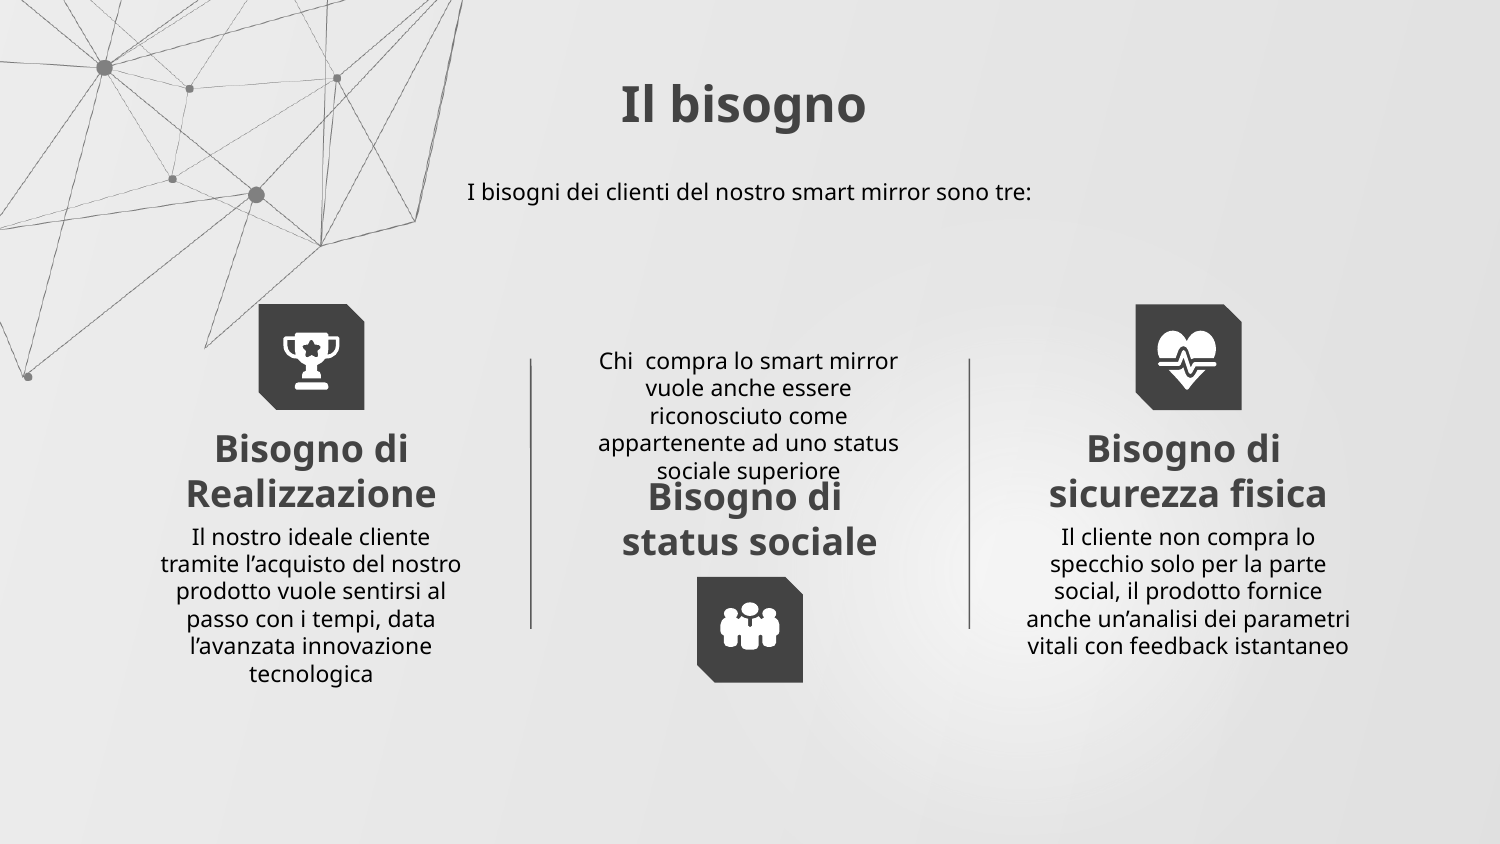

# Il bisogno
I bisogni dei clienti del nostro smart mirror sono tre:
Chi compra lo smart mirror vuole anche essere riconosciuto come appartenente ad uno status sociale superiore
Bisogno di
Realizzazione
Bisogno di
sicurezza fisica
Il nostro ideale cliente tramite l’acquisto del nostro prodotto vuole sentirsi al passo con i tempi, data l’avanzata innovazione tecnologica
Il cliente non compra lo specchio solo per la parte social, il prodotto fornice anche un’analisi dei parametri vitali con feedback istantaneo
Bisogno di
status sociale